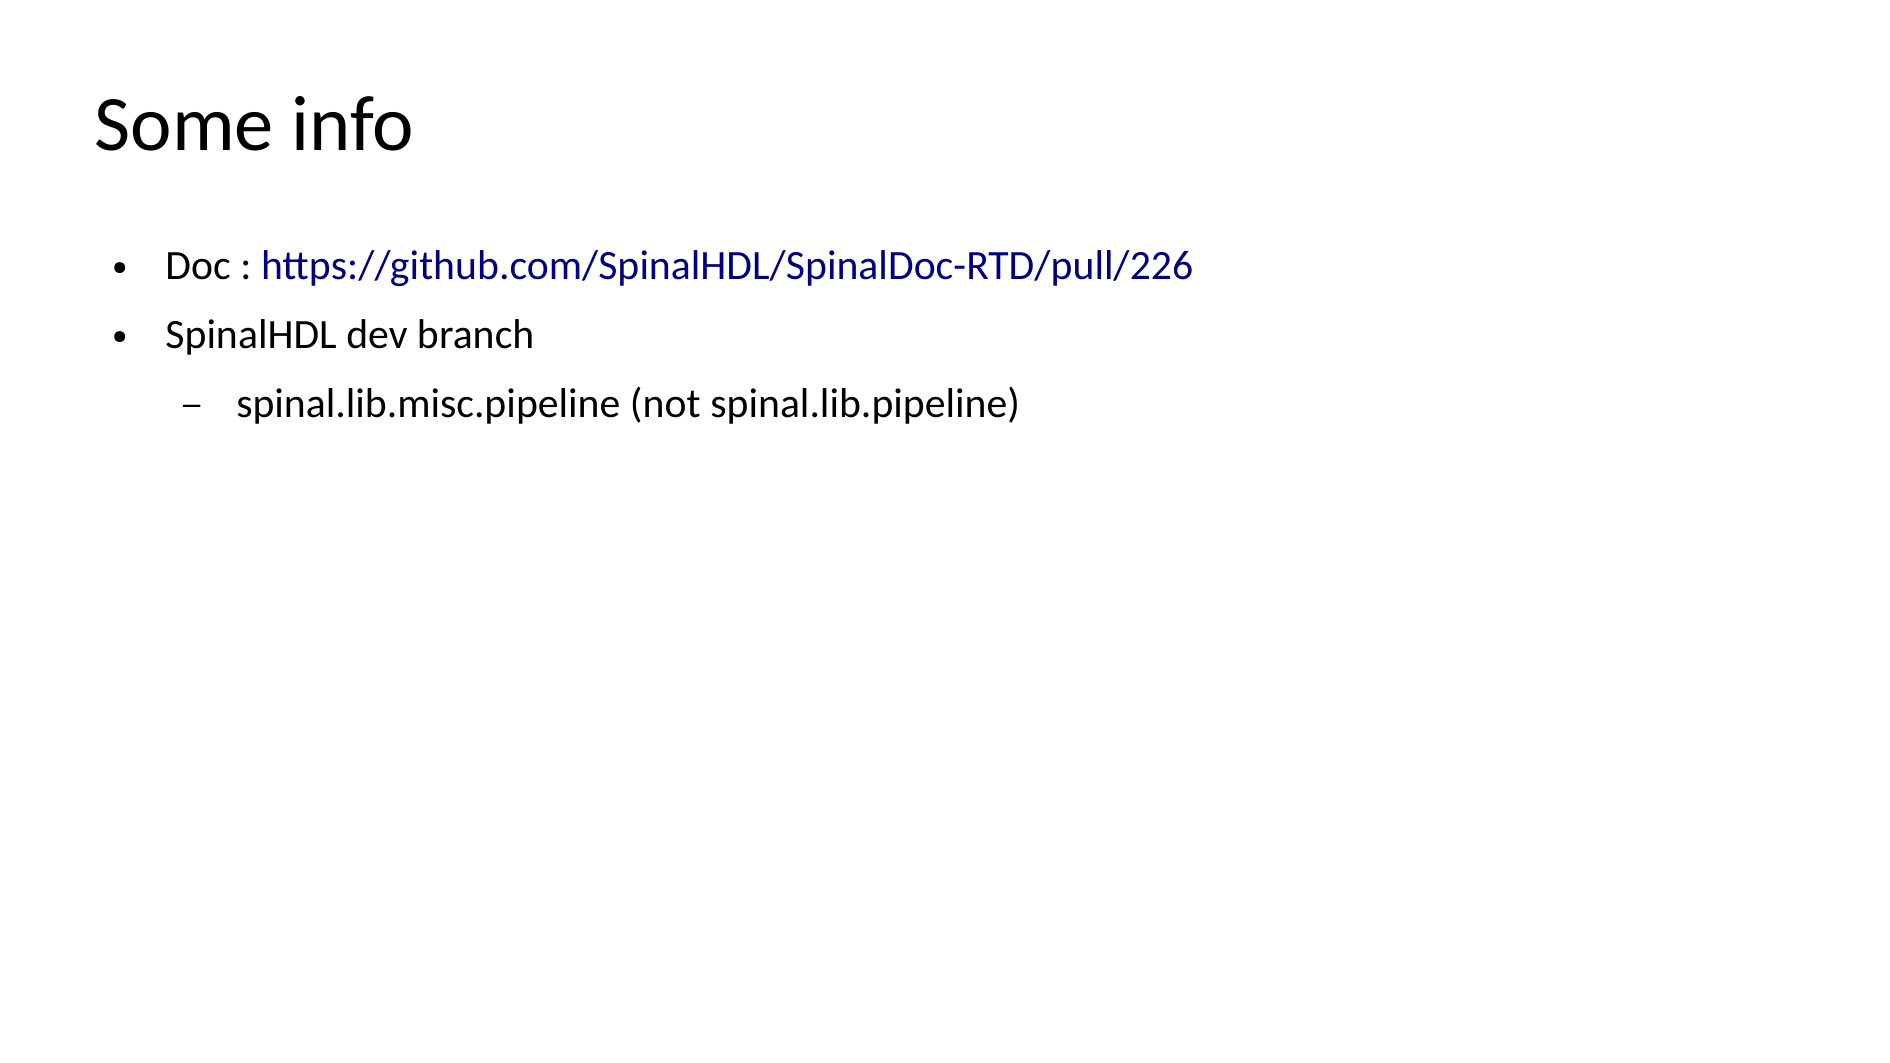

# Some info
Doc : https://github.com/SpinalHDL/SpinalDoc-RTD/pull/226
SpinalHDL dev branch
spinal.lib.misc.pipeline (not spinal.lib.pipeline)